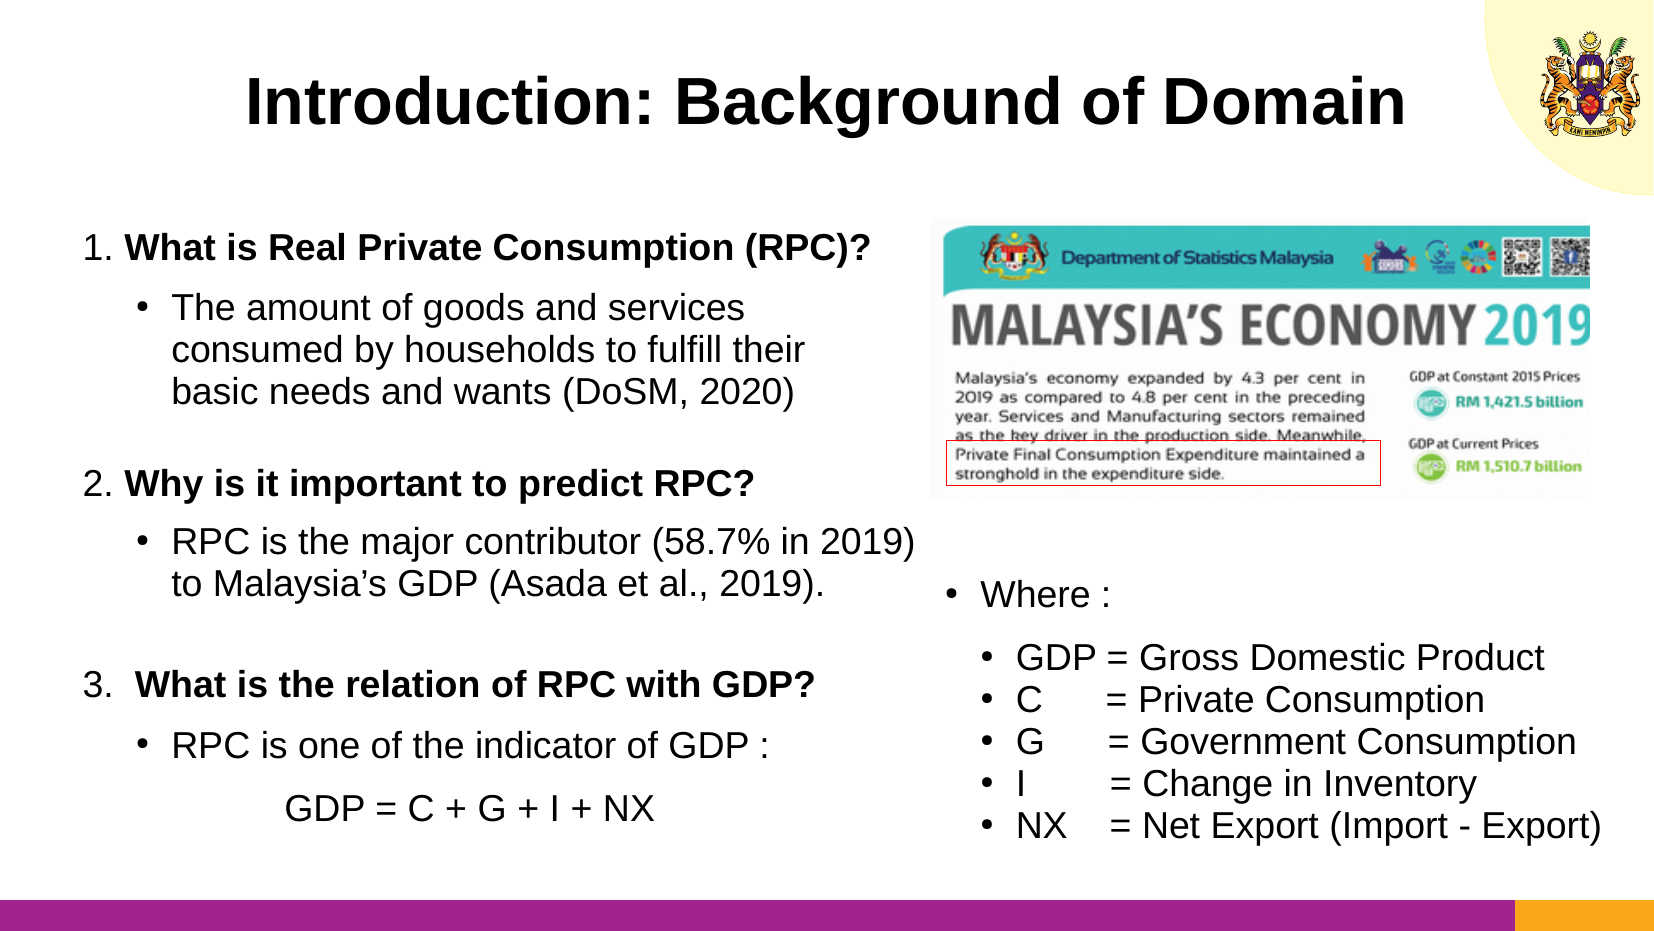

Introduction: Background of Domain
# 1. What is Real Private Consumption (RPC)?
The amount of goods and services consumed by households to fulfill their basic needs and wants (DoSM, 2020)
2. Why is it important to predict RPC?
RPC is the major contributor (58.7% in 2019) to Malaysia’s GDP (Asada et al., 2019).
Where :
GDP = Gross Domestic Product
C = Private Consumption
G = Government Consumption
I = Change in Inventory
NX = Net Export (Import - Export)
3. What is the relation of RPC with GDP?
RPC is one of the indicator of GDP :
GDP = C + G + I + NX